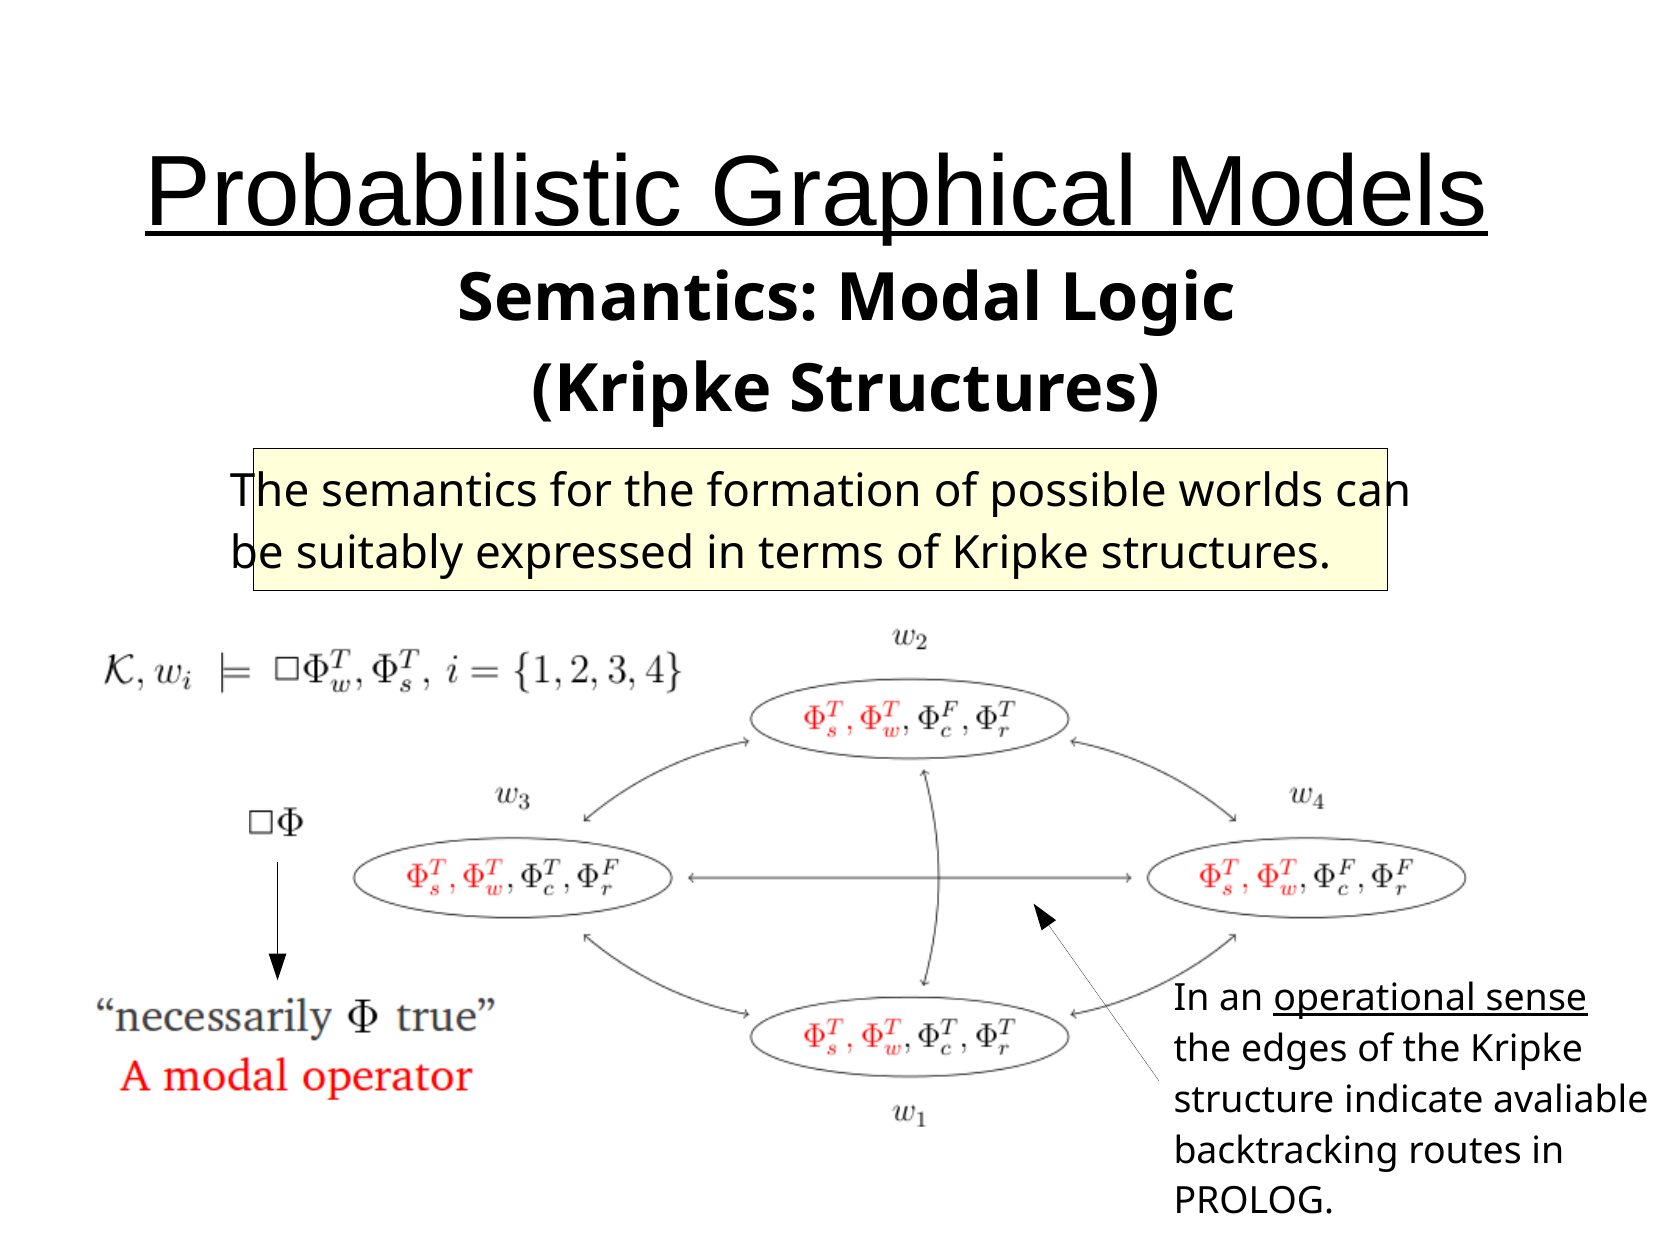

Probabilistic Graphical Models
Semantics: Modal Logic 	(Kripke Structures)
The semantics for the formation of possible worlds can
be suitably expressed in terms of Kripke structures.
In an operational sense
the edges of the Kripke
structure indicate avaliable
backtracking routes in
PROLOG.